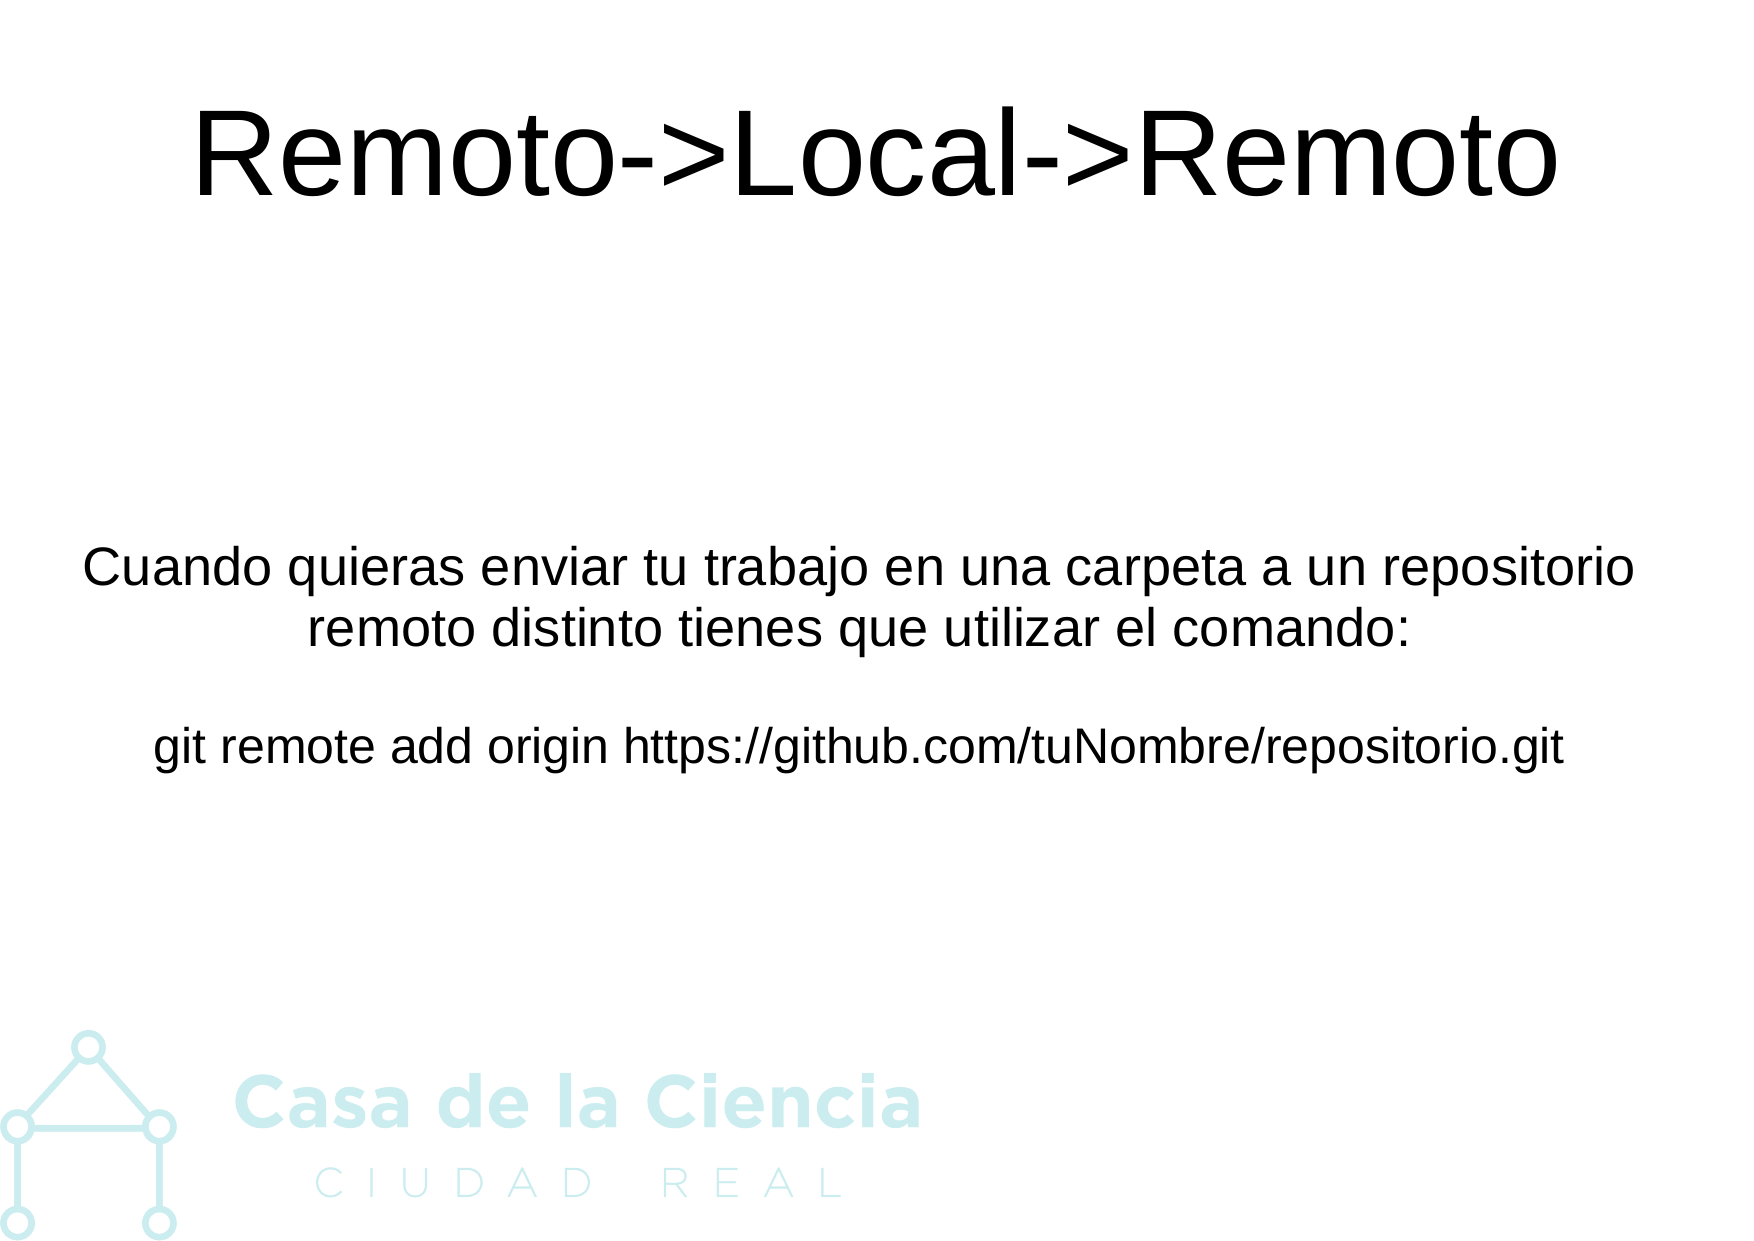

# Remoto->Local->Remoto
Cuando quieras enviar tu trabajo en una carpeta a un repositorio remoto distinto tienes que utilizar el comando:
git remote add origin https://github.com/tuNombre/repositorio.git